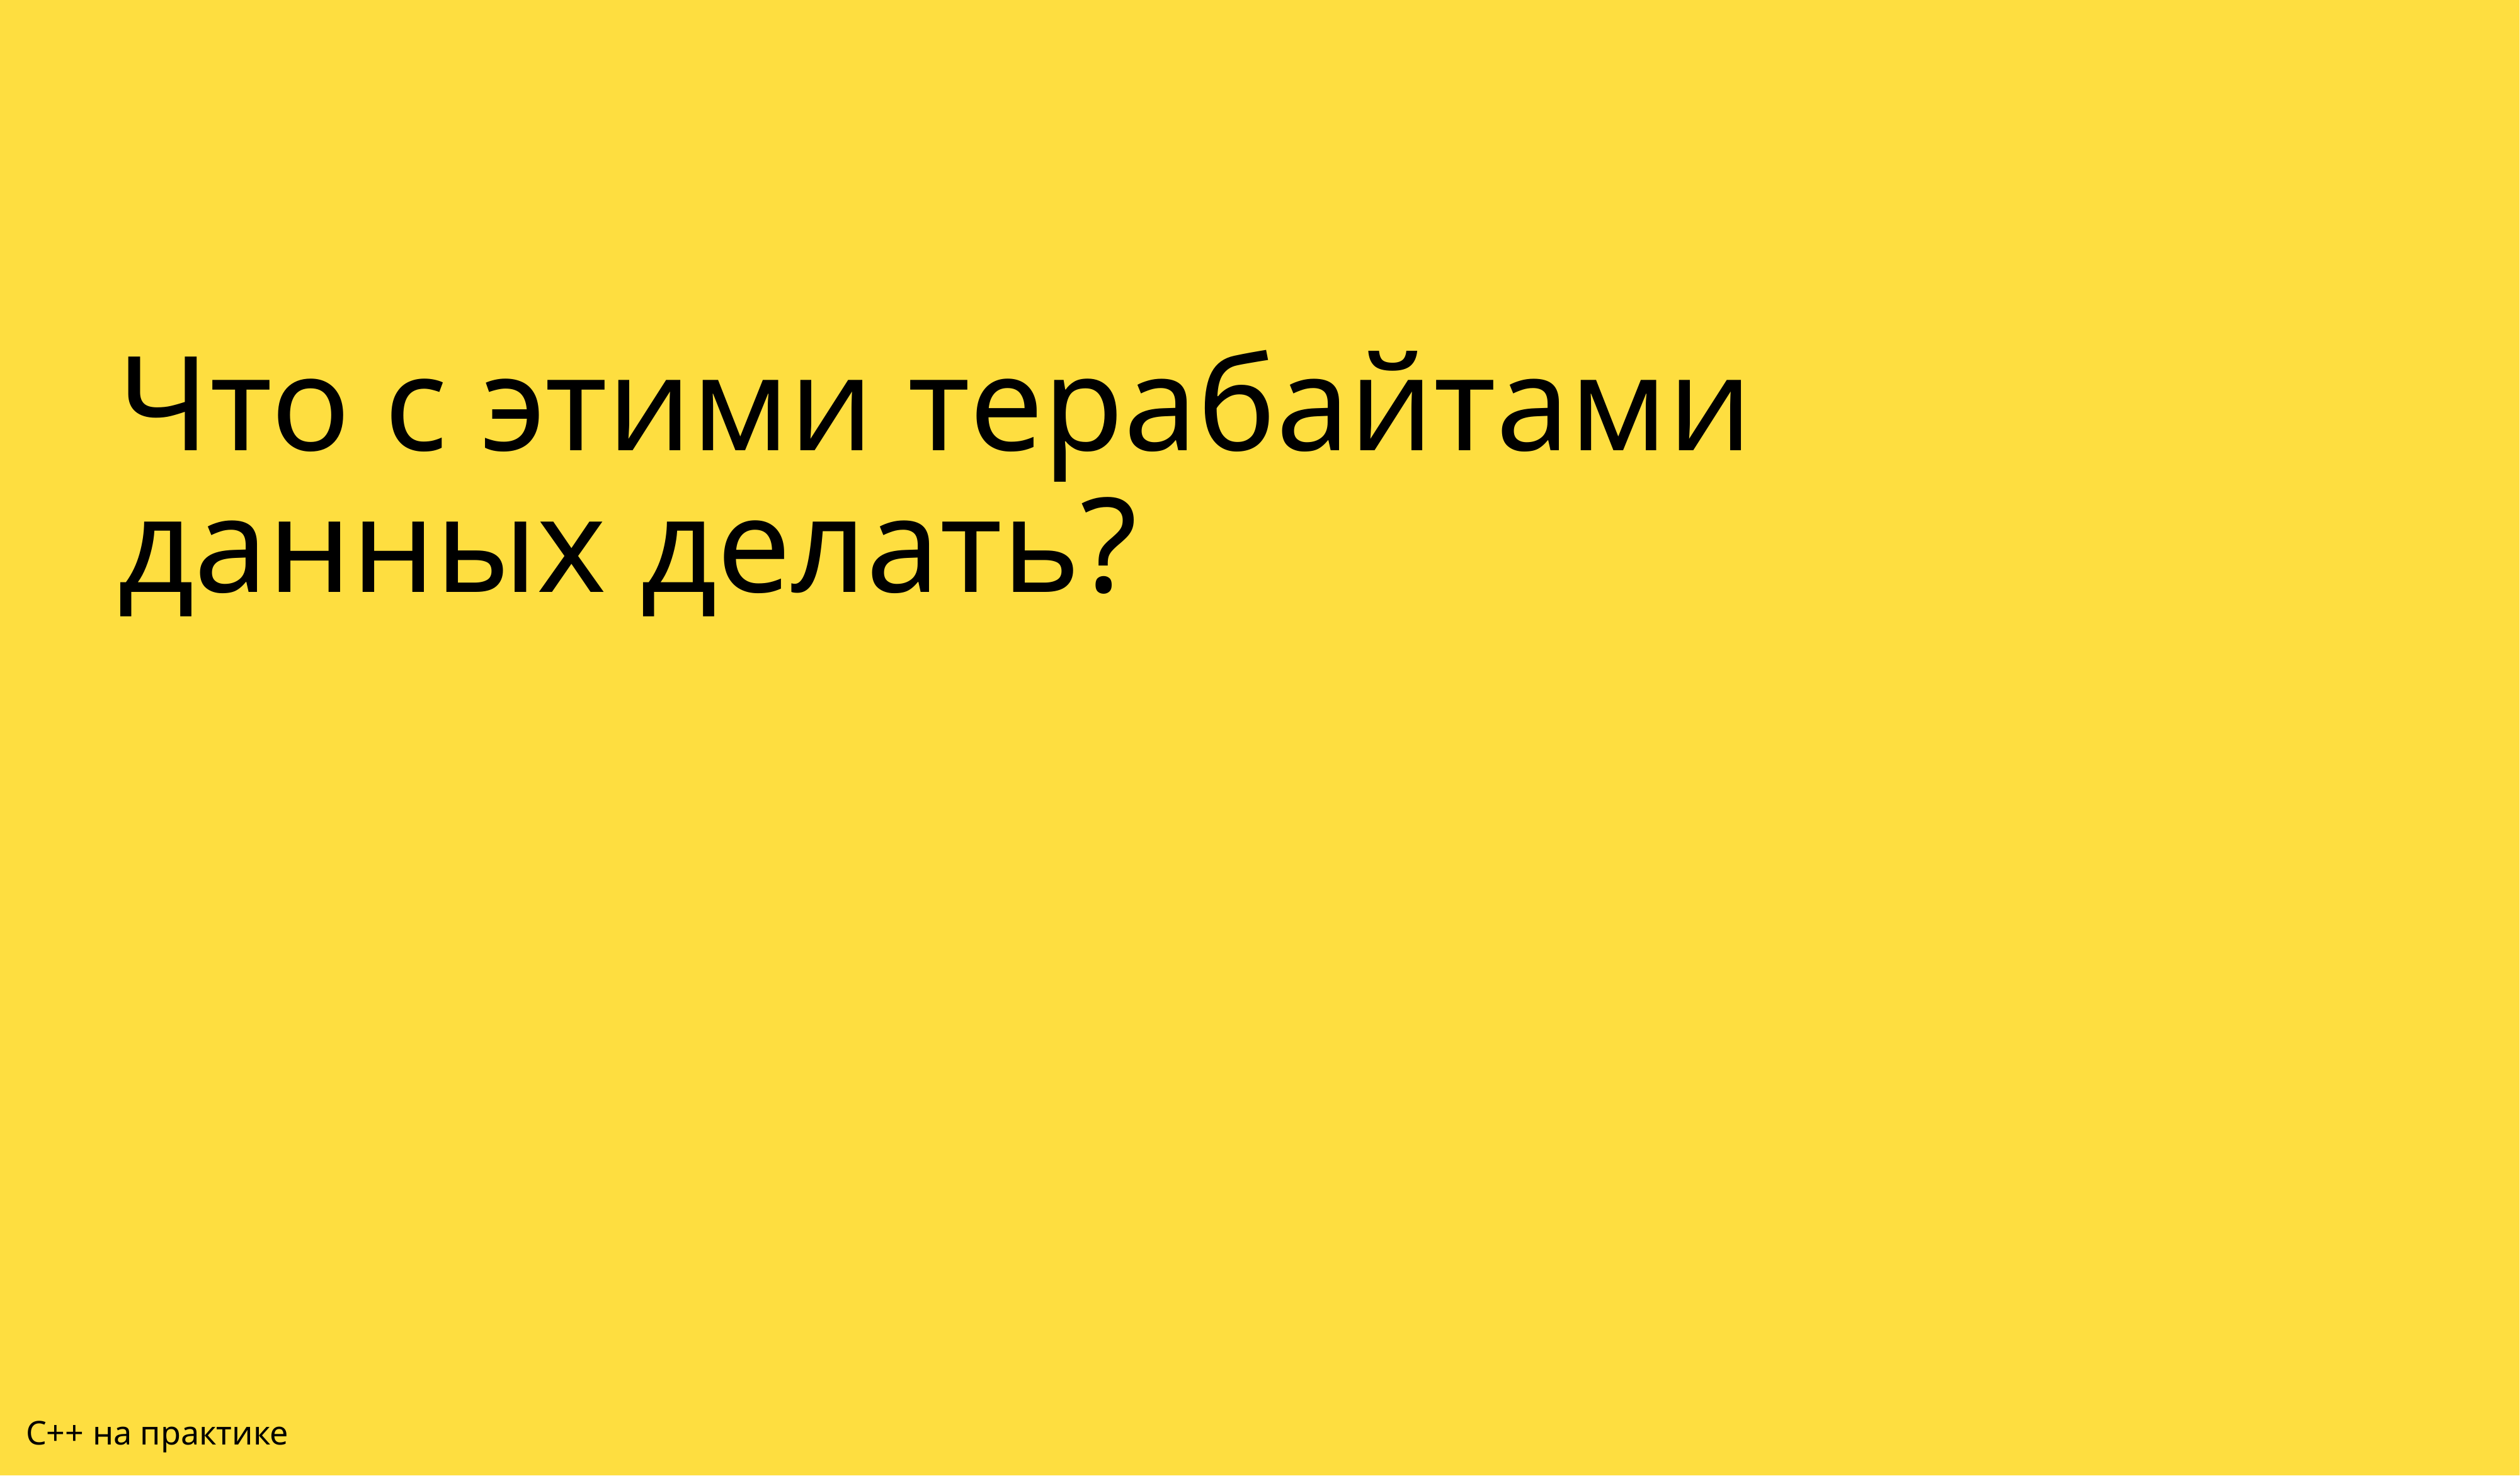

# Что с этими терабайтами данных делать?
C++ на практике